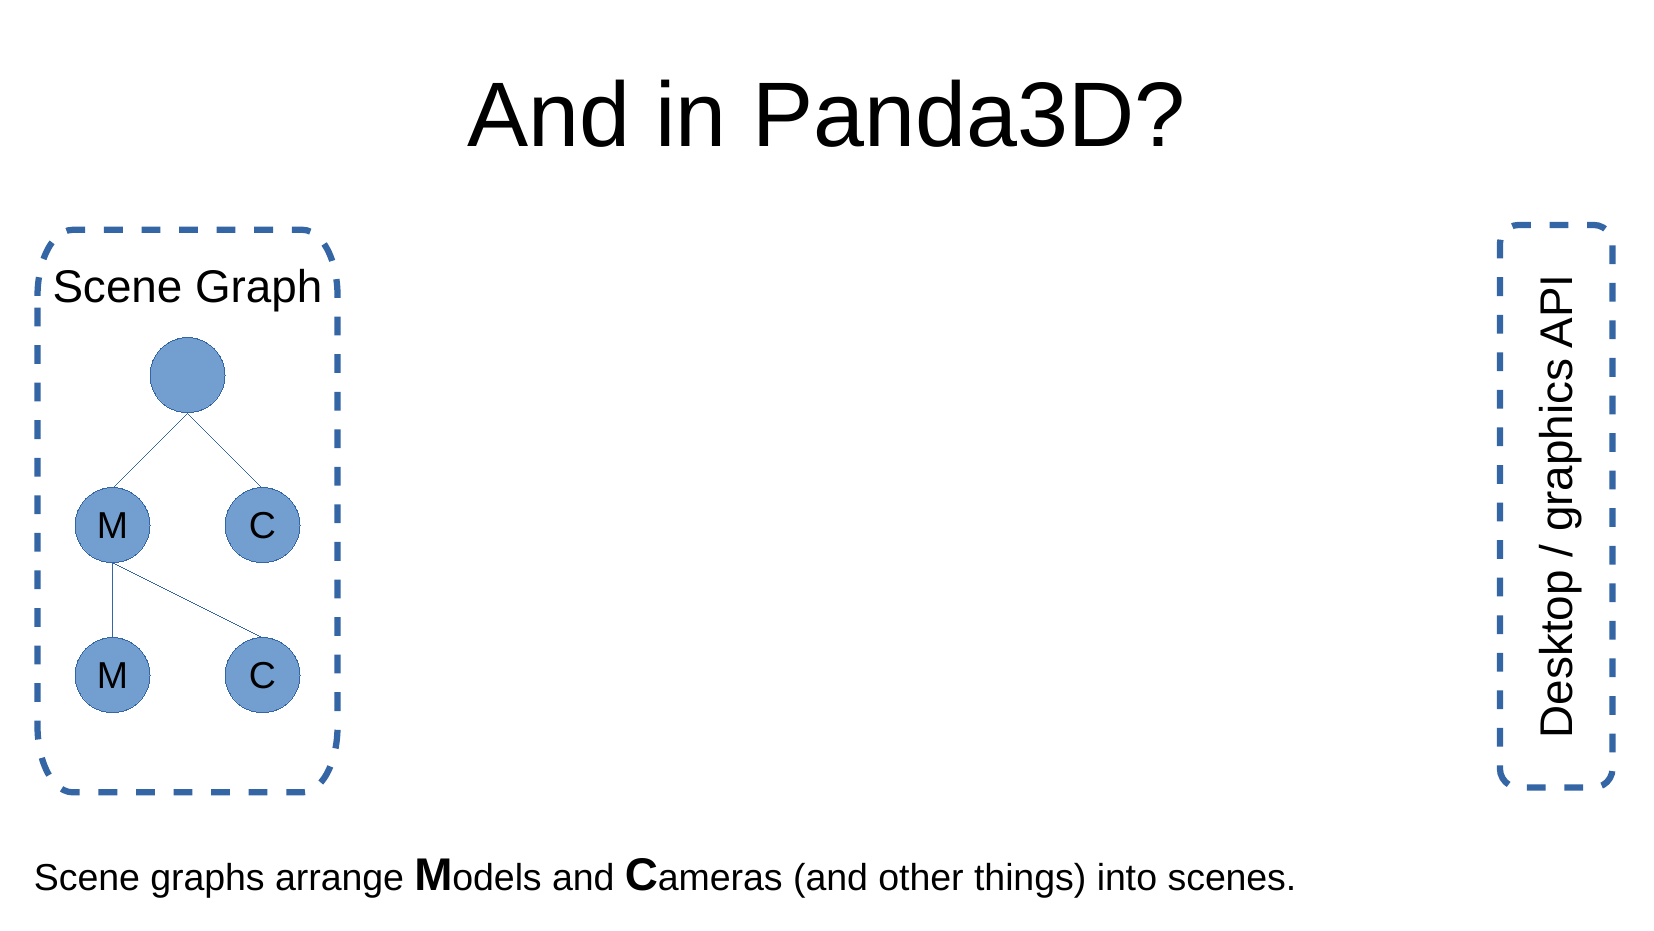

# And in Panda3D?
Scene Graph
Desktop / graphics API
M
C
M
C
Scene graphs arrange Models and Cameras (and other things) into scenes.